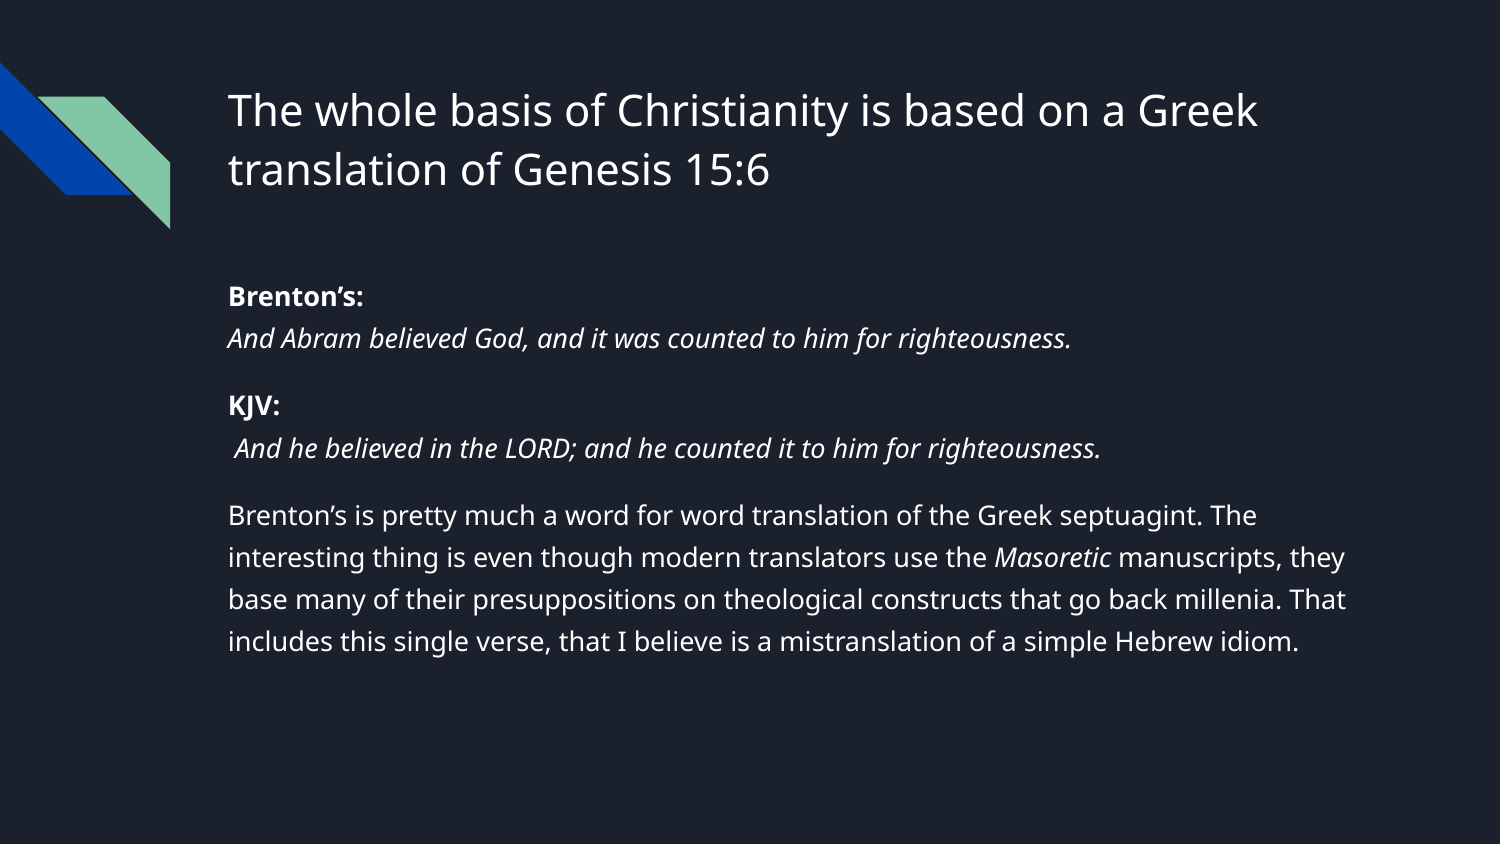

# The whole basis of Christianity is based on a Greek translation of Genesis 15:6
Brenton’s:
And Abram believed God, and it was counted to him for righteousness.
KJV:
 And he believed in the LORD; and he counted it to him for righteousness.
Brenton’s is pretty much a word for word translation of the Greek septuagint. The interesting thing is even though modern translators use the Masoretic manuscripts, they base many of their presuppositions on theological constructs that go back millenia. That includes this single verse, that I believe is a mistranslation of a simple Hebrew idiom.